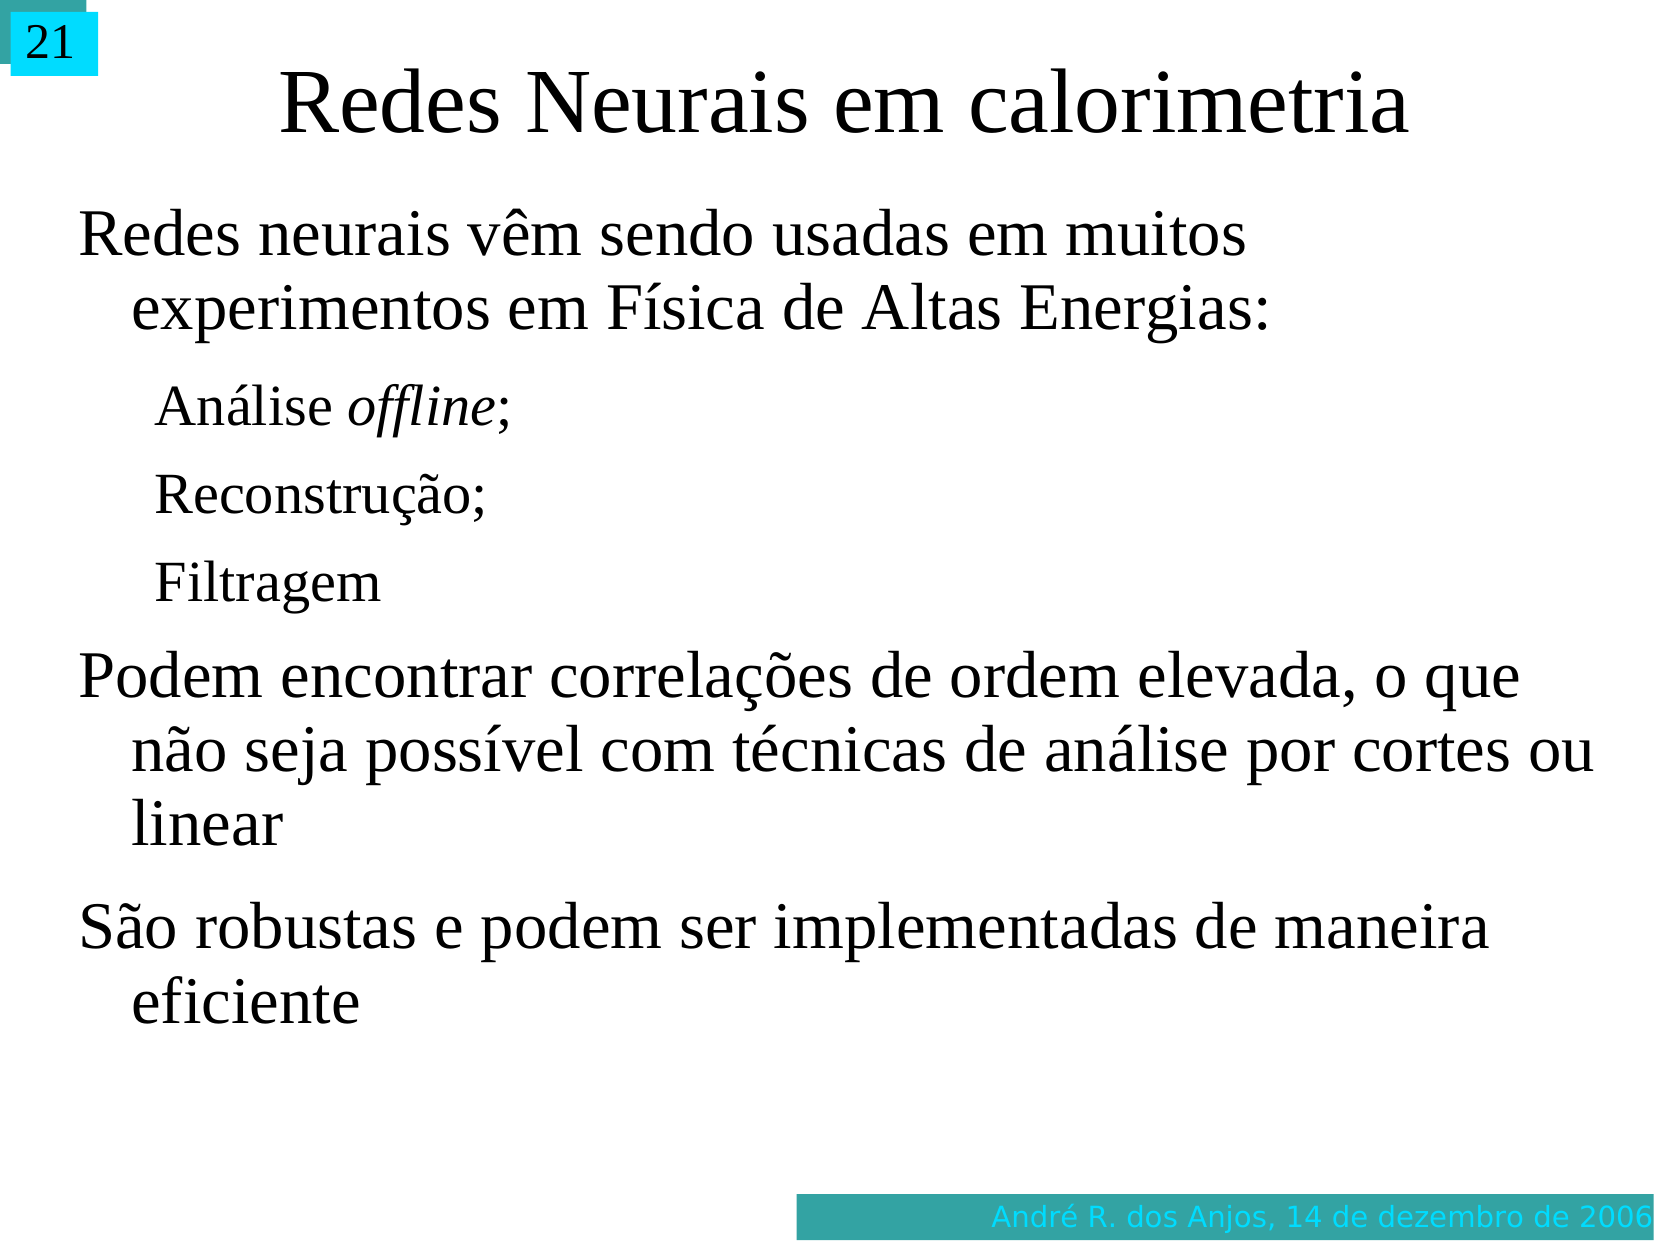

# Redes Neurais em calorimetria
Redes neurais vêm sendo usadas em muitos experimentos em Física de Altas Energias:
Análise offline;
Reconstrução;
Filtragem
Podem encontrar correlações de ordem elevada, o que não seja possível com técnicas de análise por cortes ou linear
São robustas e podem ser implementadas de maneira eficiente